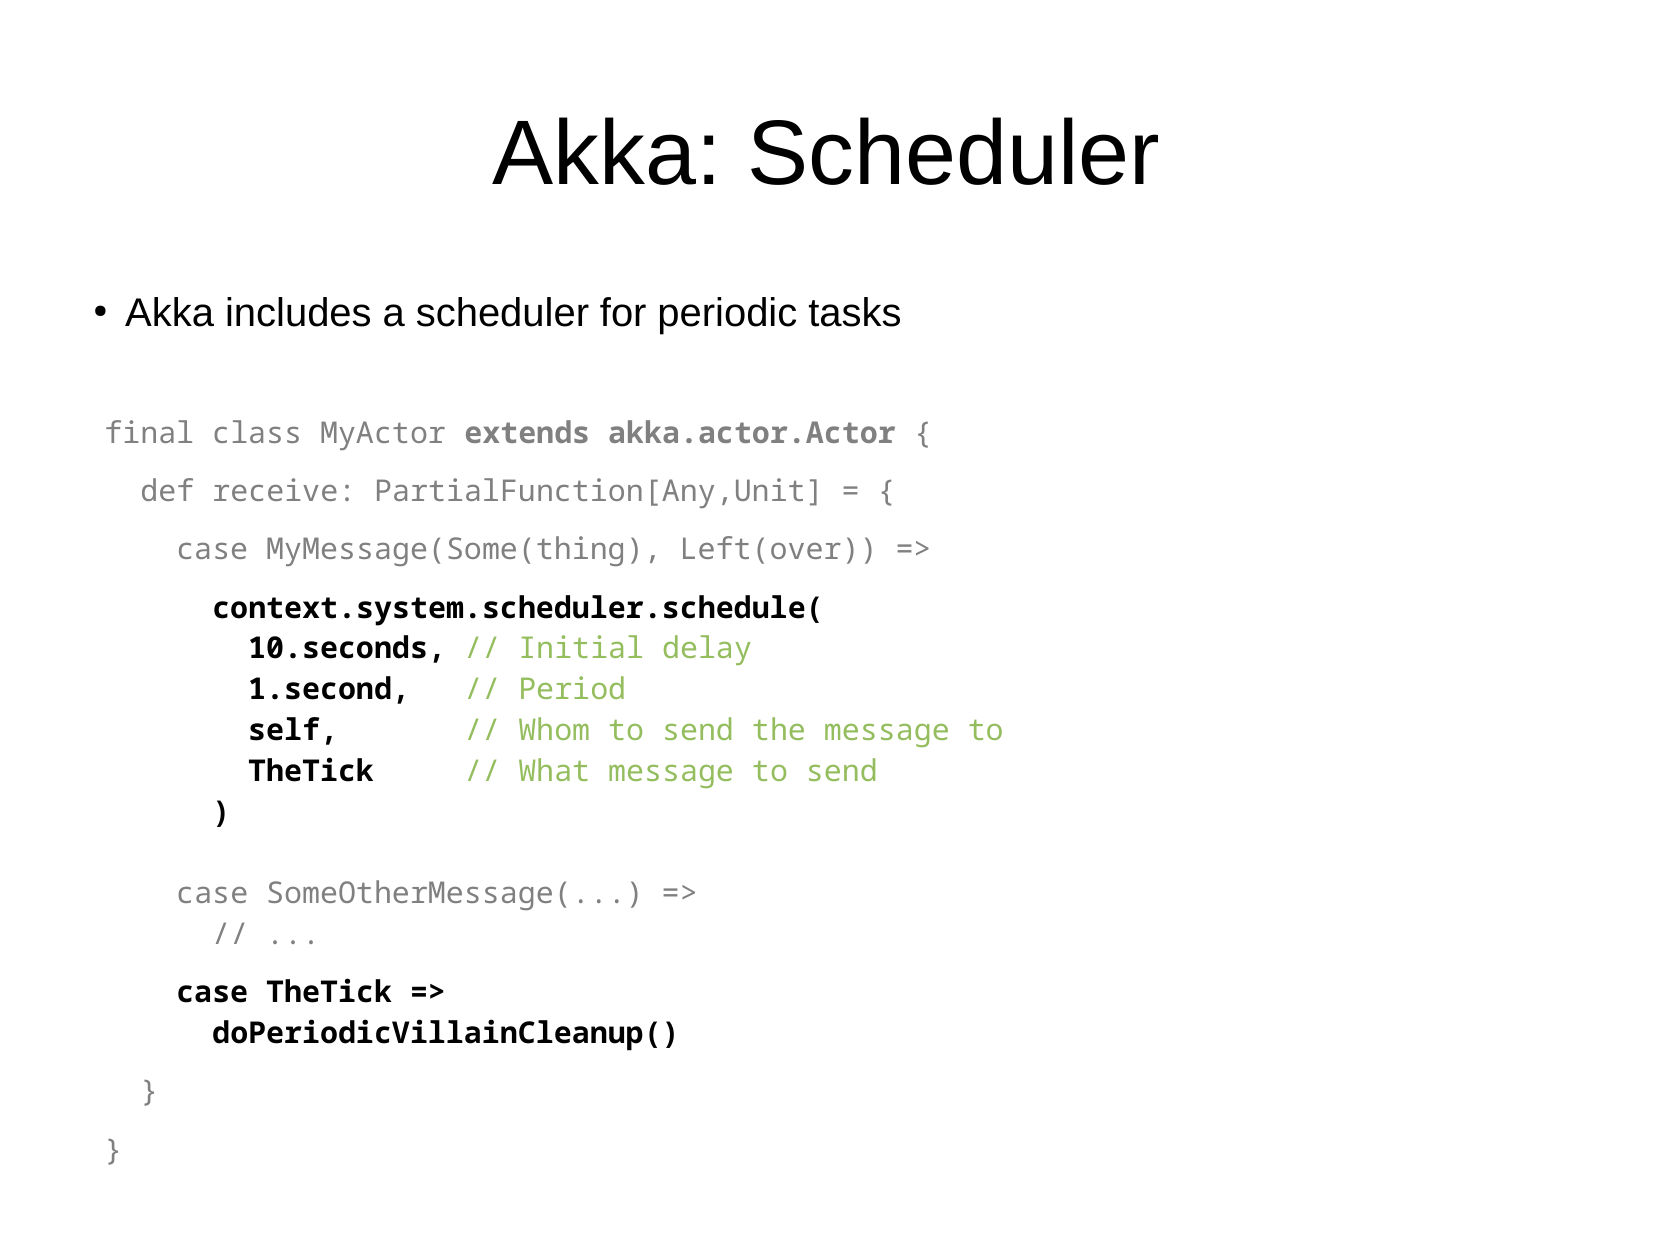

# Akka: Scheduler
Akka includes a scheduler for periodic tasks
final class MyActor extends akka.actor.Actor {
 def receive: PartialFunction[Any,Unit] = {
 case MyMessage(Some(thing), Left(over)) =>
 context.system.scheduler.schedule(
 10.seconds, // Initial delay
 1.second, // Period
 self, // Whom to send the message to
 TheTick // What message to send
 )
 case SomeOtherMessage(...) =>
 // ...
 case TheTick =>
 doPeriodicVillainCleanup()
 }
}